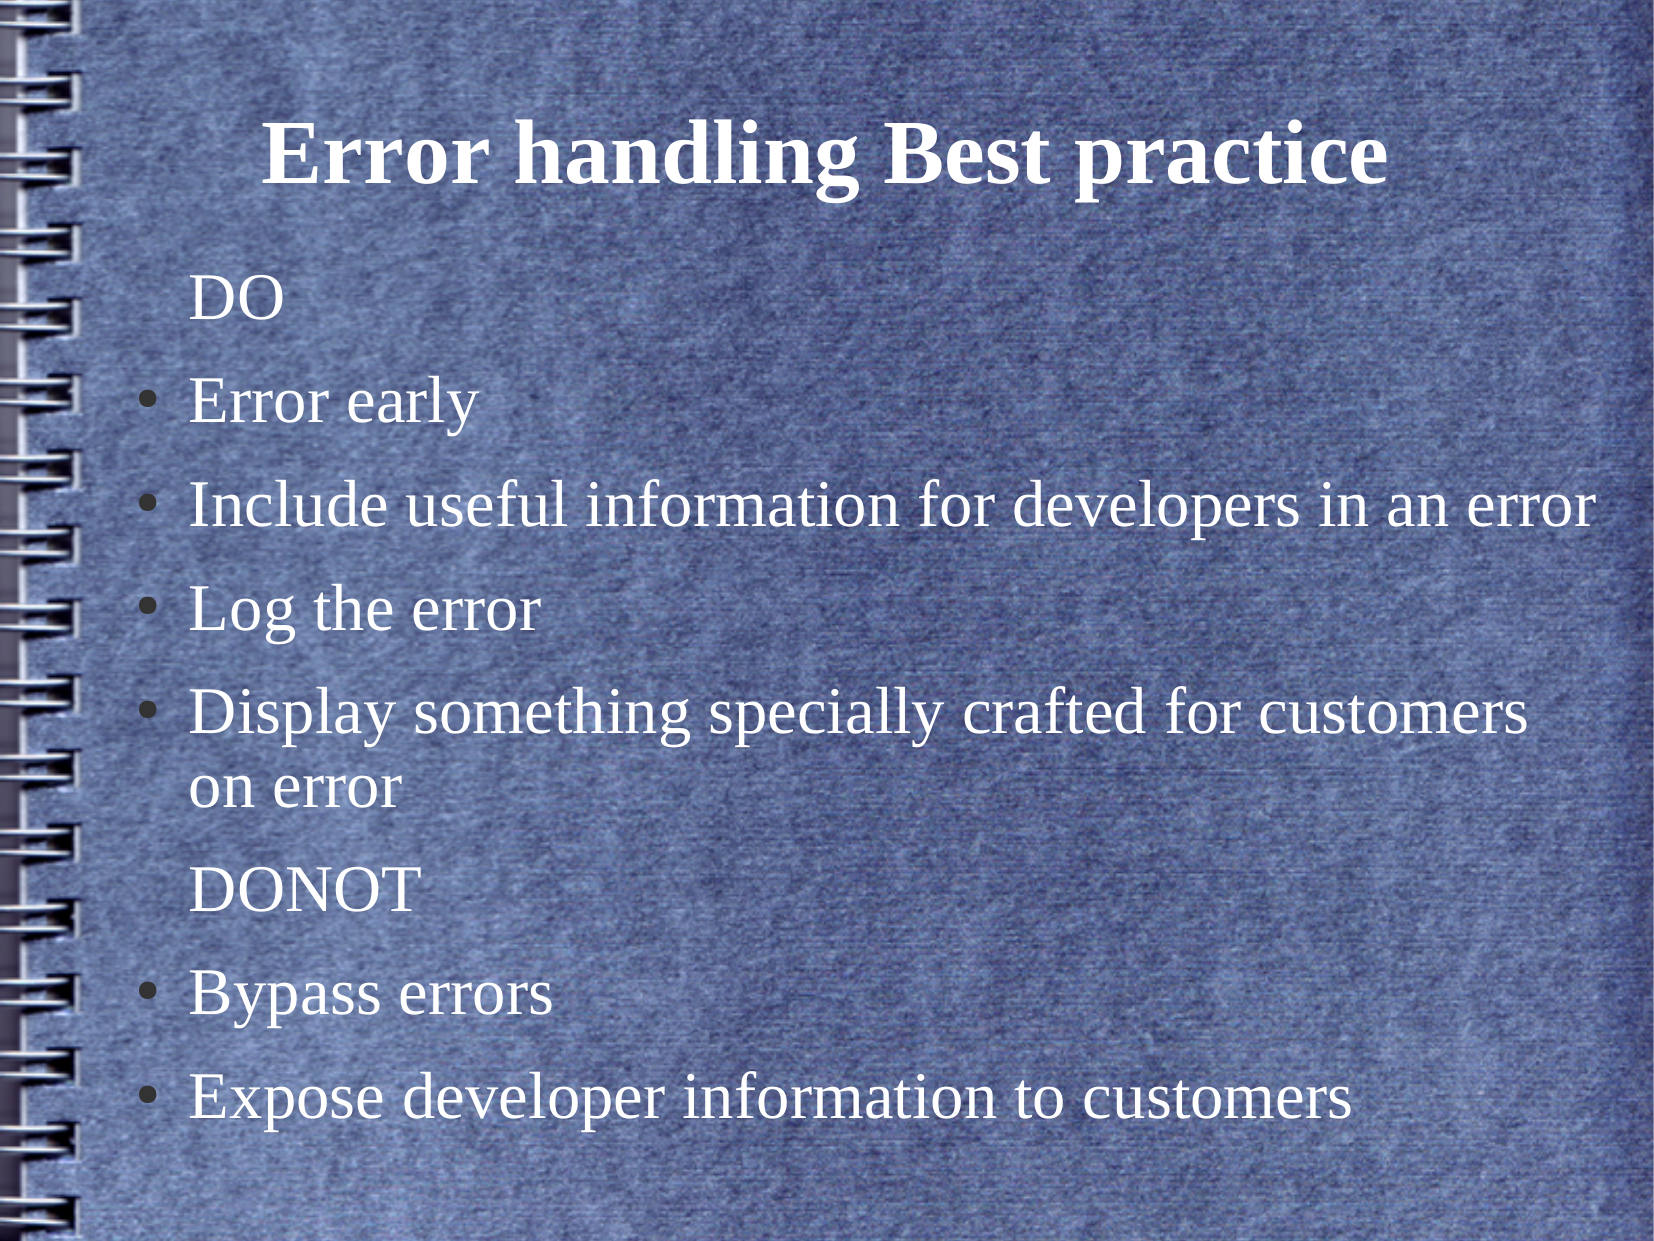

# Error handling Best practice
DO
Error early
Include useful information for developers in an error
Log the error
Display something specially crafted for customers on error
DONOT
Bypass errors
Expose developer information to customers